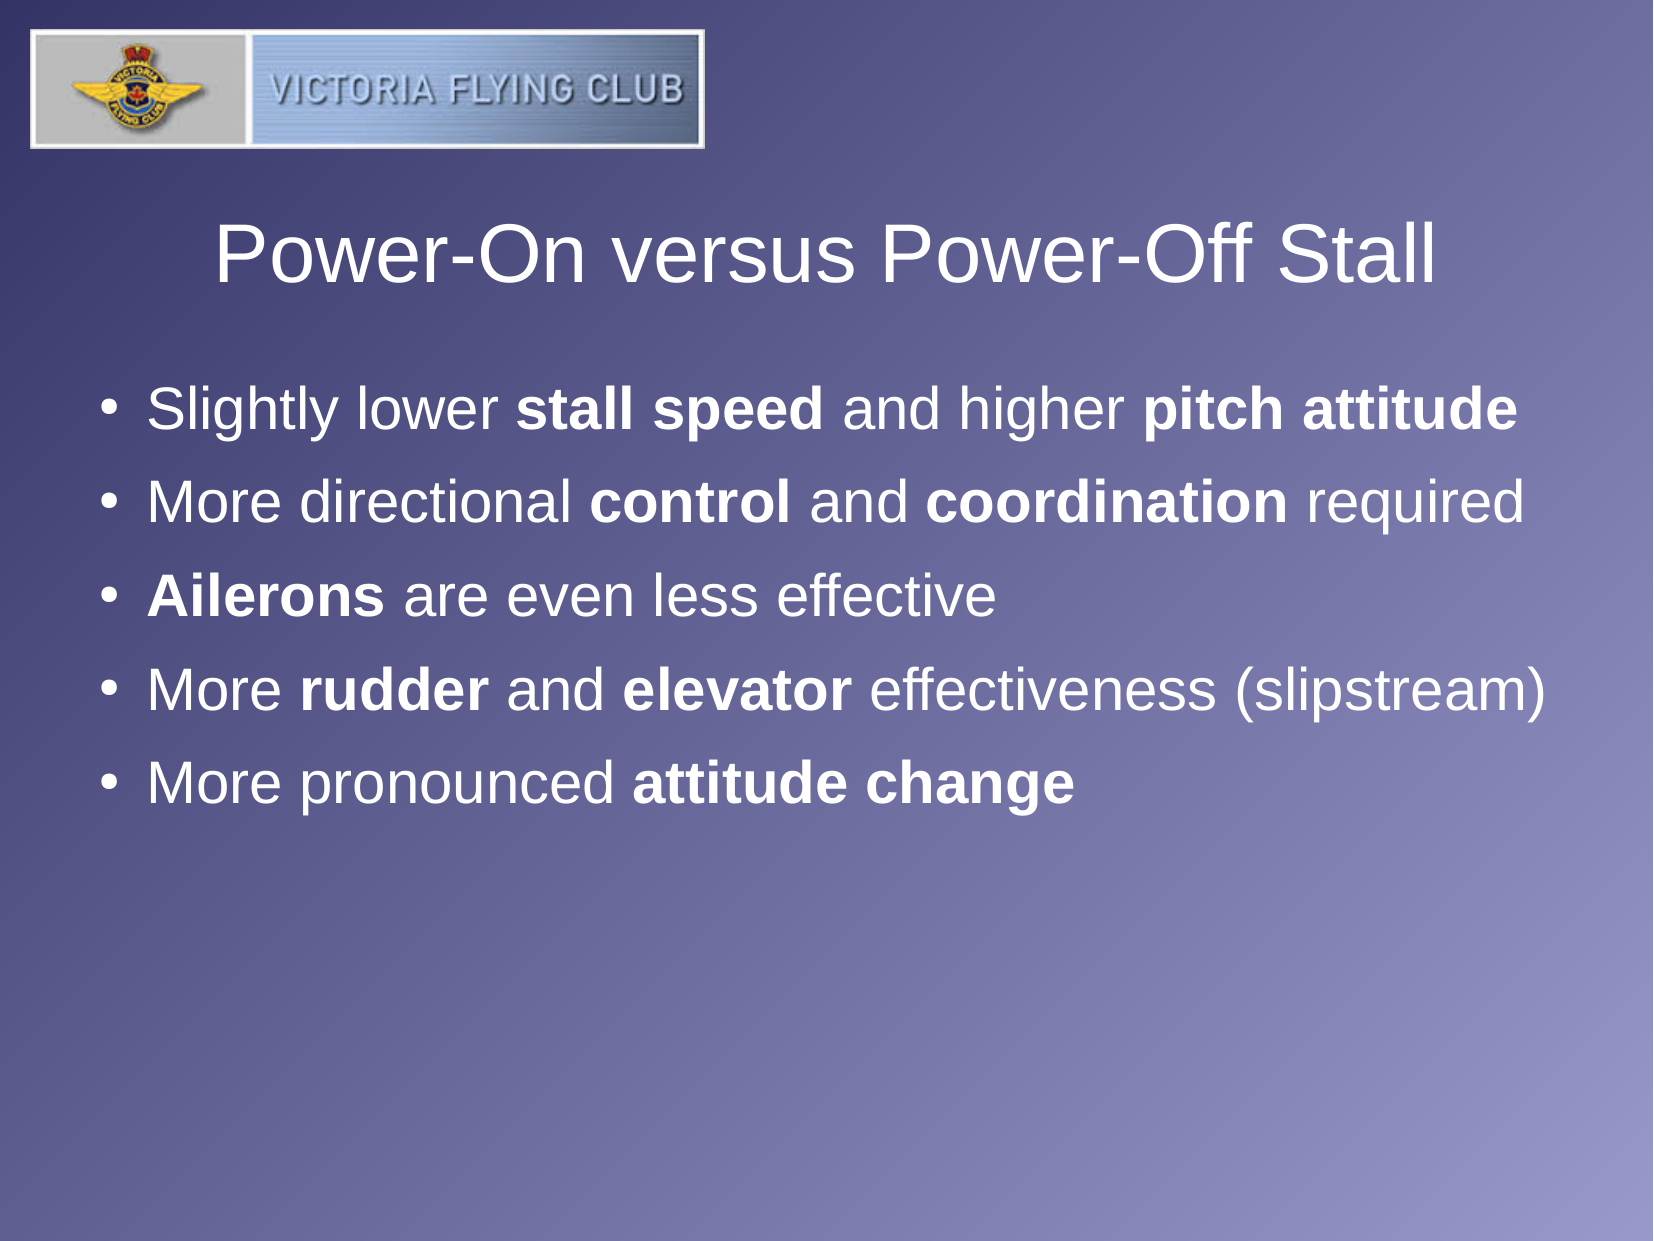

# Power-On versus Power-Off Stall
Slightly lower stall speed and higher pitch attitude
More directional control and coordination required
Ailerons are even less effective
More rudder and elevator effectiveness (slipstream)
More pronounced attitude change